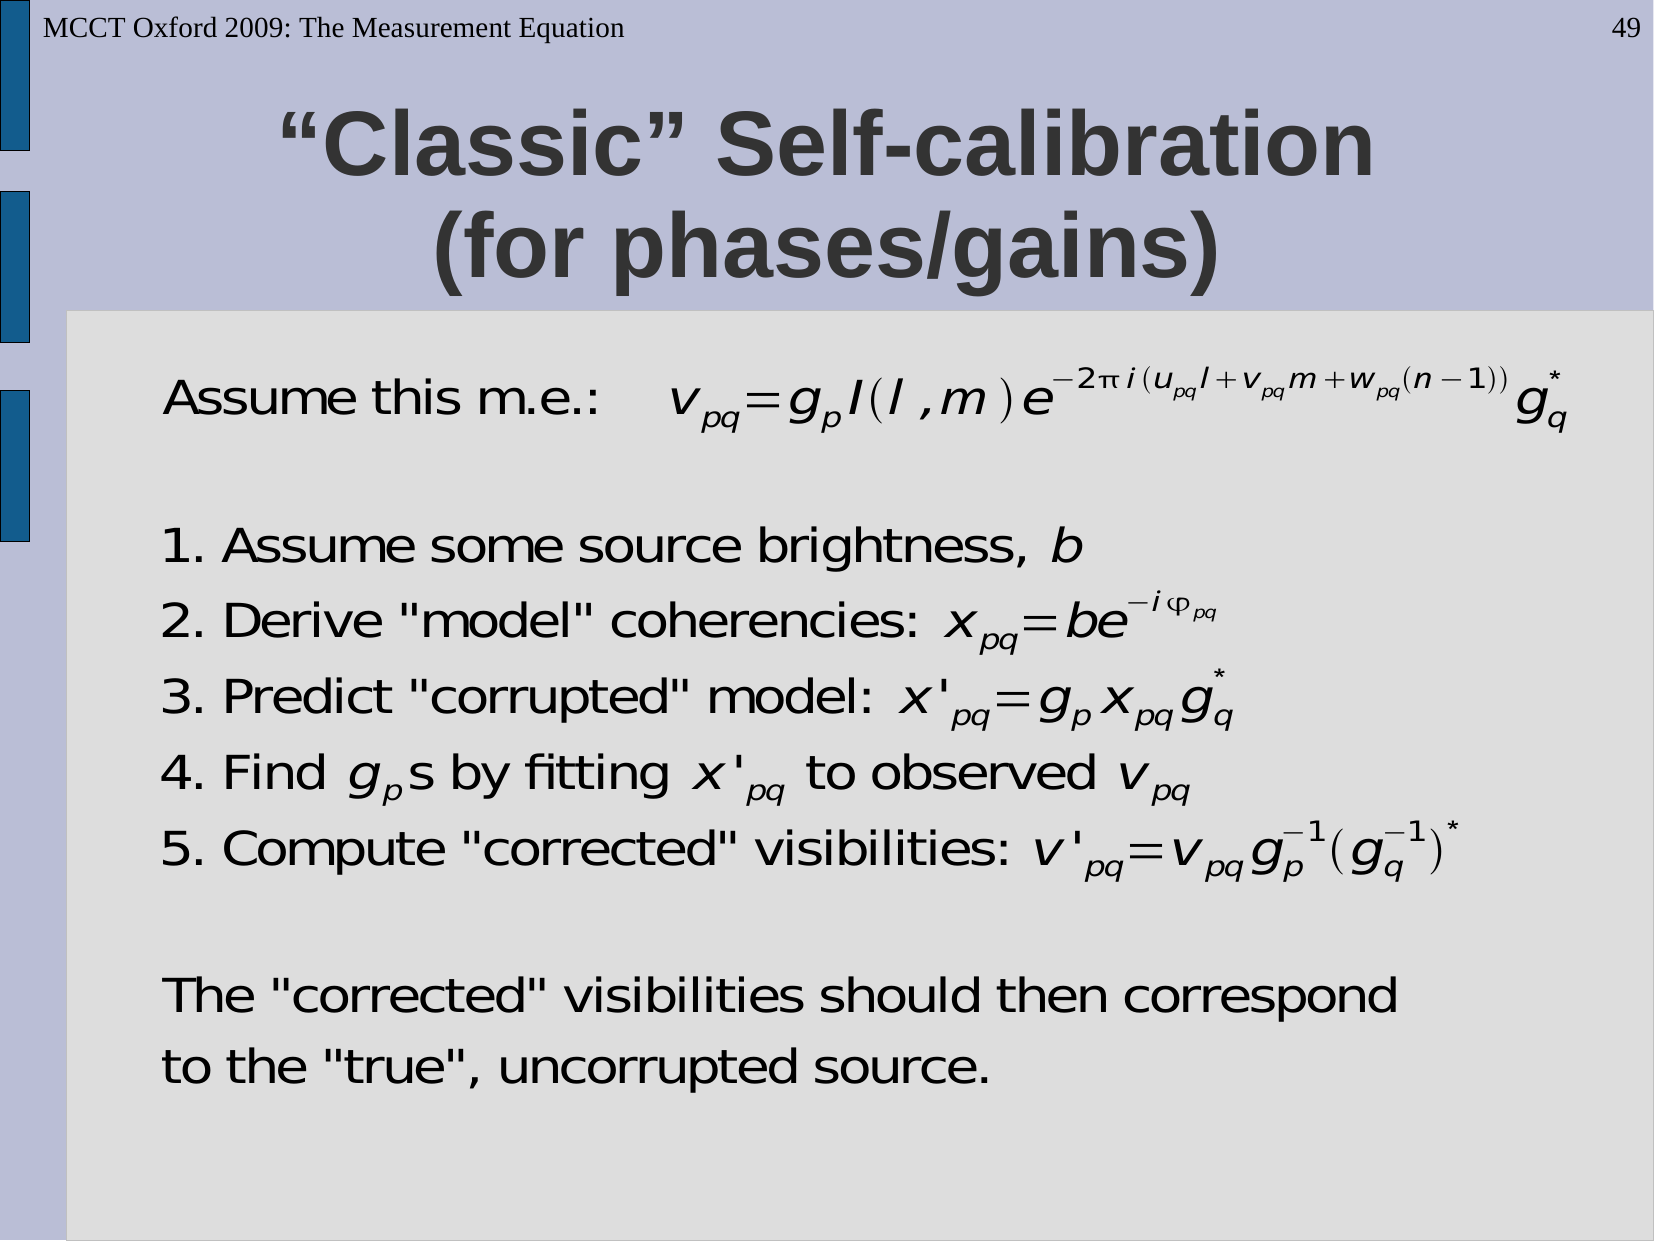

MCCT Oxford 2009: The Measurement Equation
49
# “Classic” Self-calibration (for phases/gains)